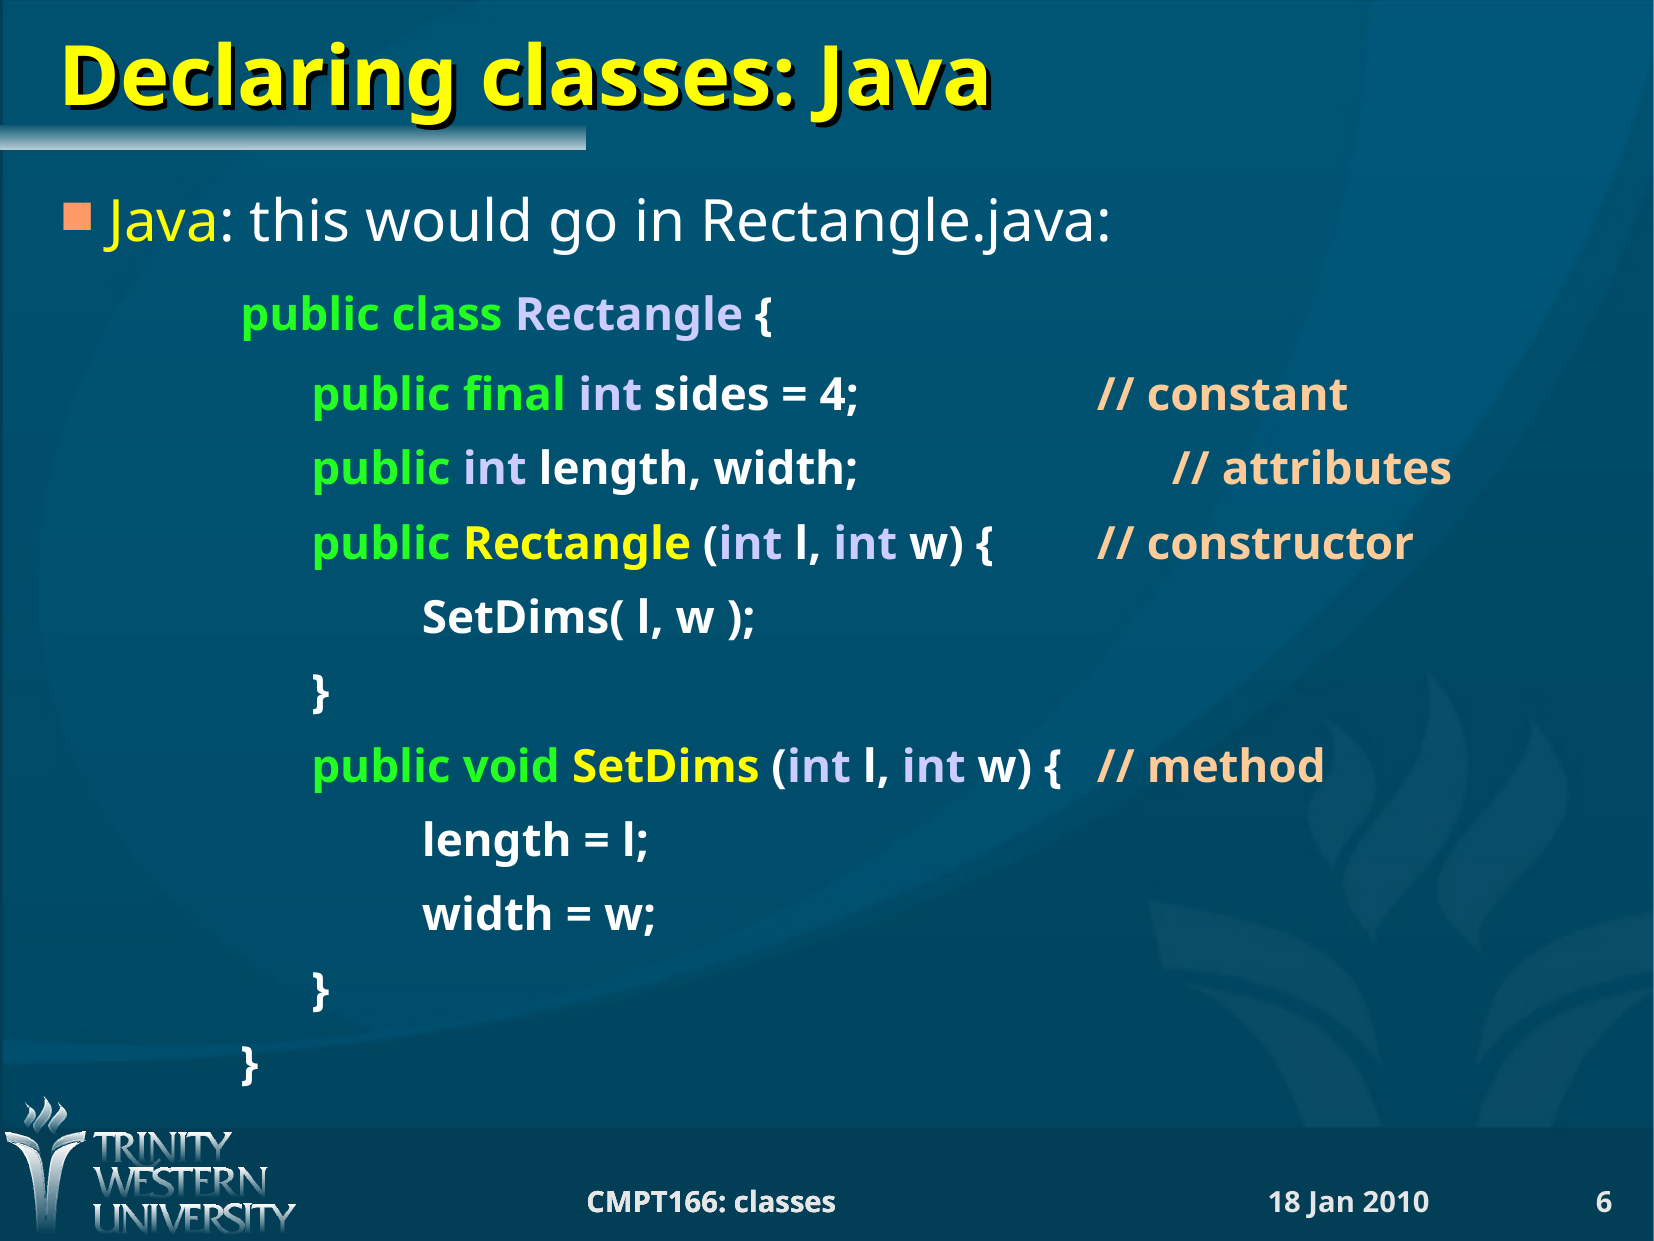

# Declaring classes: Java
Java: this would go in Rectangle.java:
public class Rectangle {
public final int sides = 4;				// constant
public int length, width;					// attributes
public Rectangle (int l, int w) {		// constructor
	SetDims( l, w );
}
public void SetDims (int l, int w) {	// method
	length = l;
	width = w;
}
}
CMPT166: classes
18 Jan 2010
6